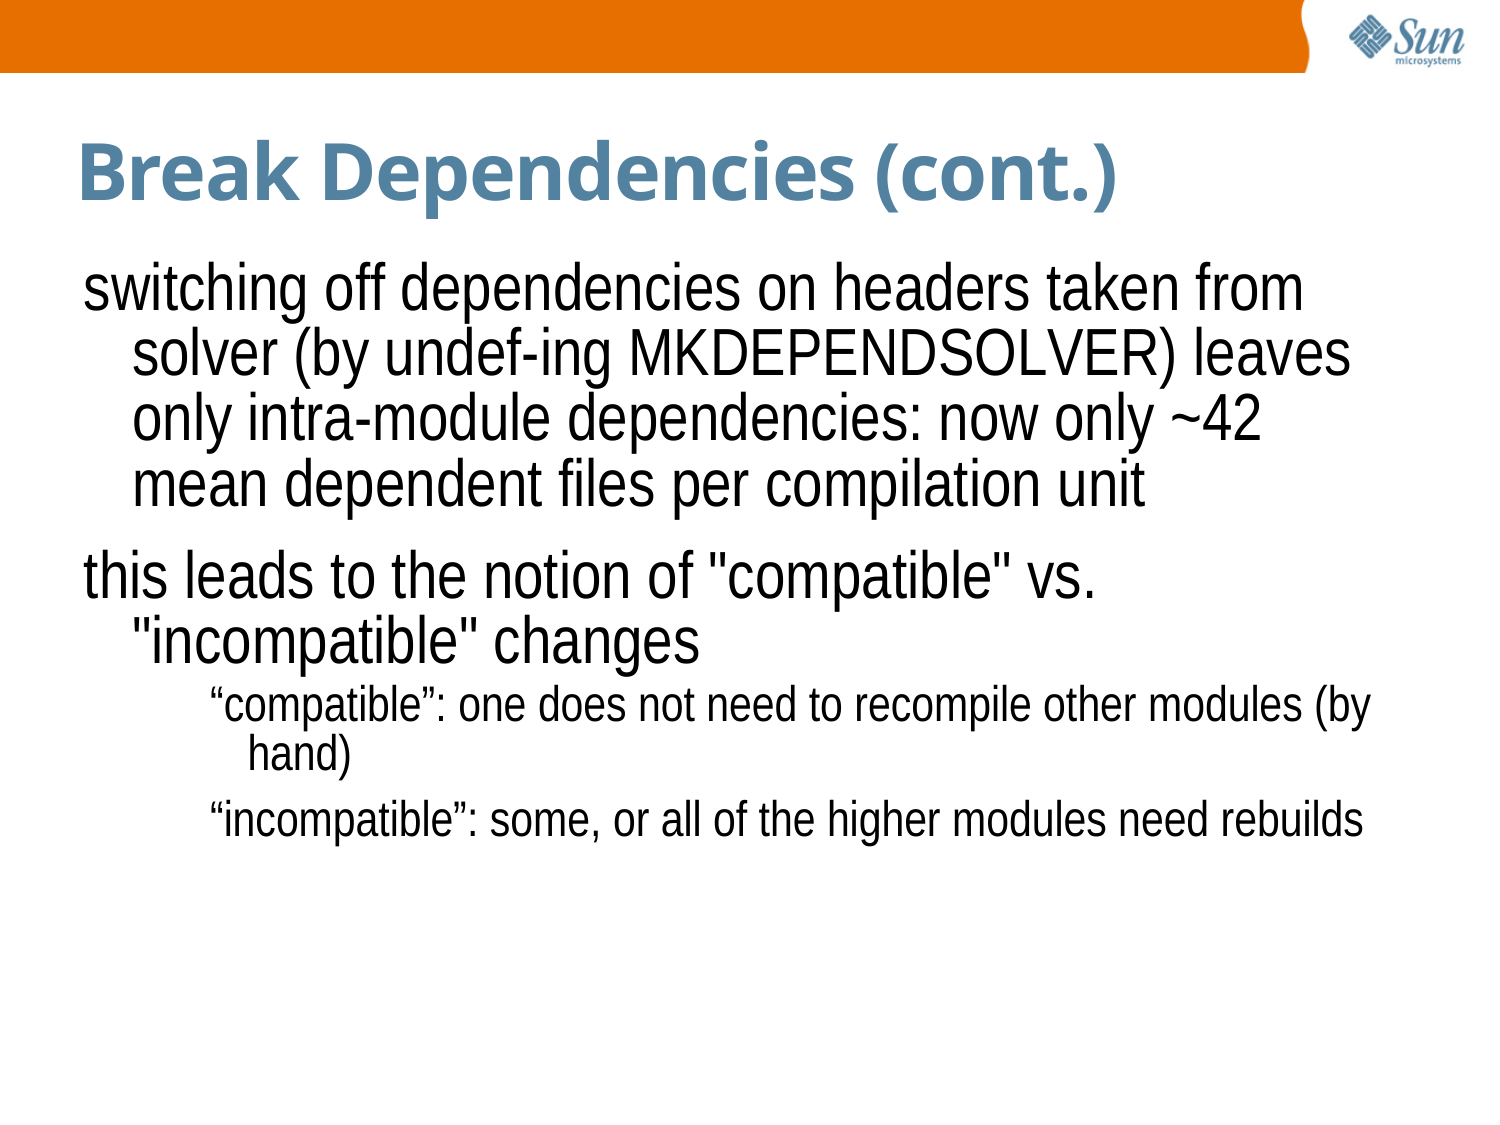

# Break Dependencies (cont.)
switching off dependencies on headers taken from solver (by undef-ing MKDEPENDSOLVER) leaves only intra-module dependencies: now only ~42 mean dependent files per compilation unit
this leads to the notion of "compatible" vs. "incompatible" changes
“compatible”: one does not need to recompile other modules (by hand)
“incompatible”: some, or all of the higher modules need rebuilds